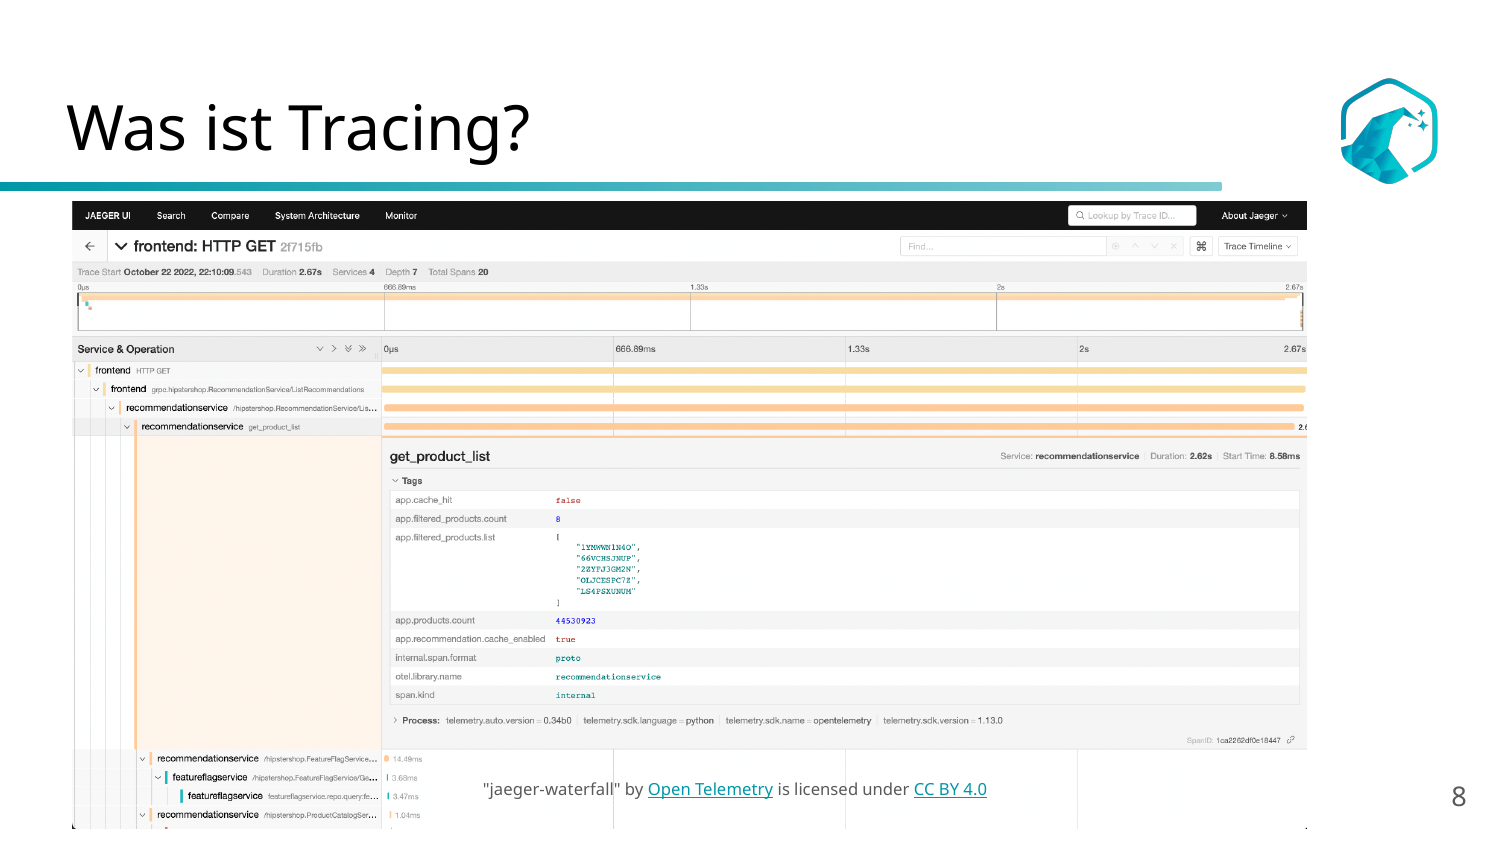

# Was ist Tracing?
"jaeger-waterfall" by Open Telemetry is licensed under CC BY 4.0